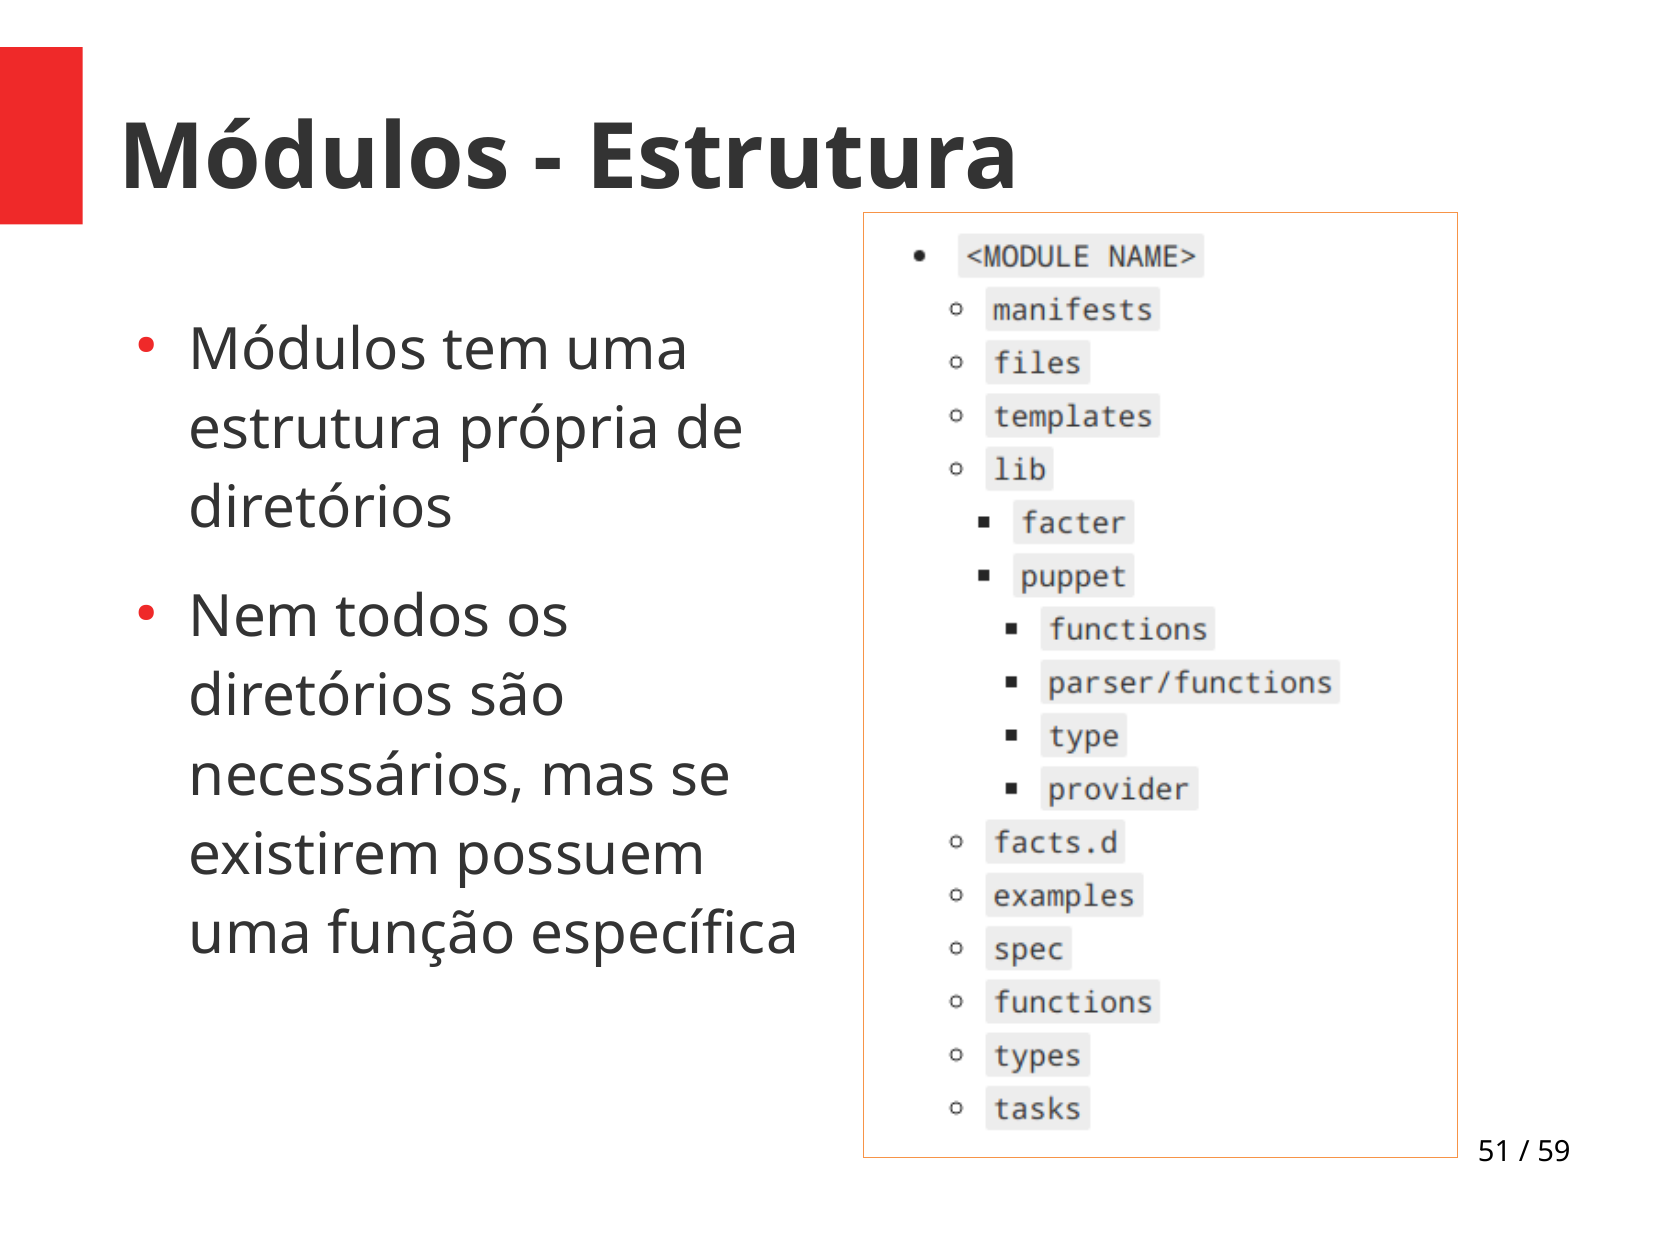

# Módulos - Estrutura
Módulos tem uma estrutura própria de diretórios
Nem todos os diretórios são necessários, mas se existirem possuem uma função específica
51